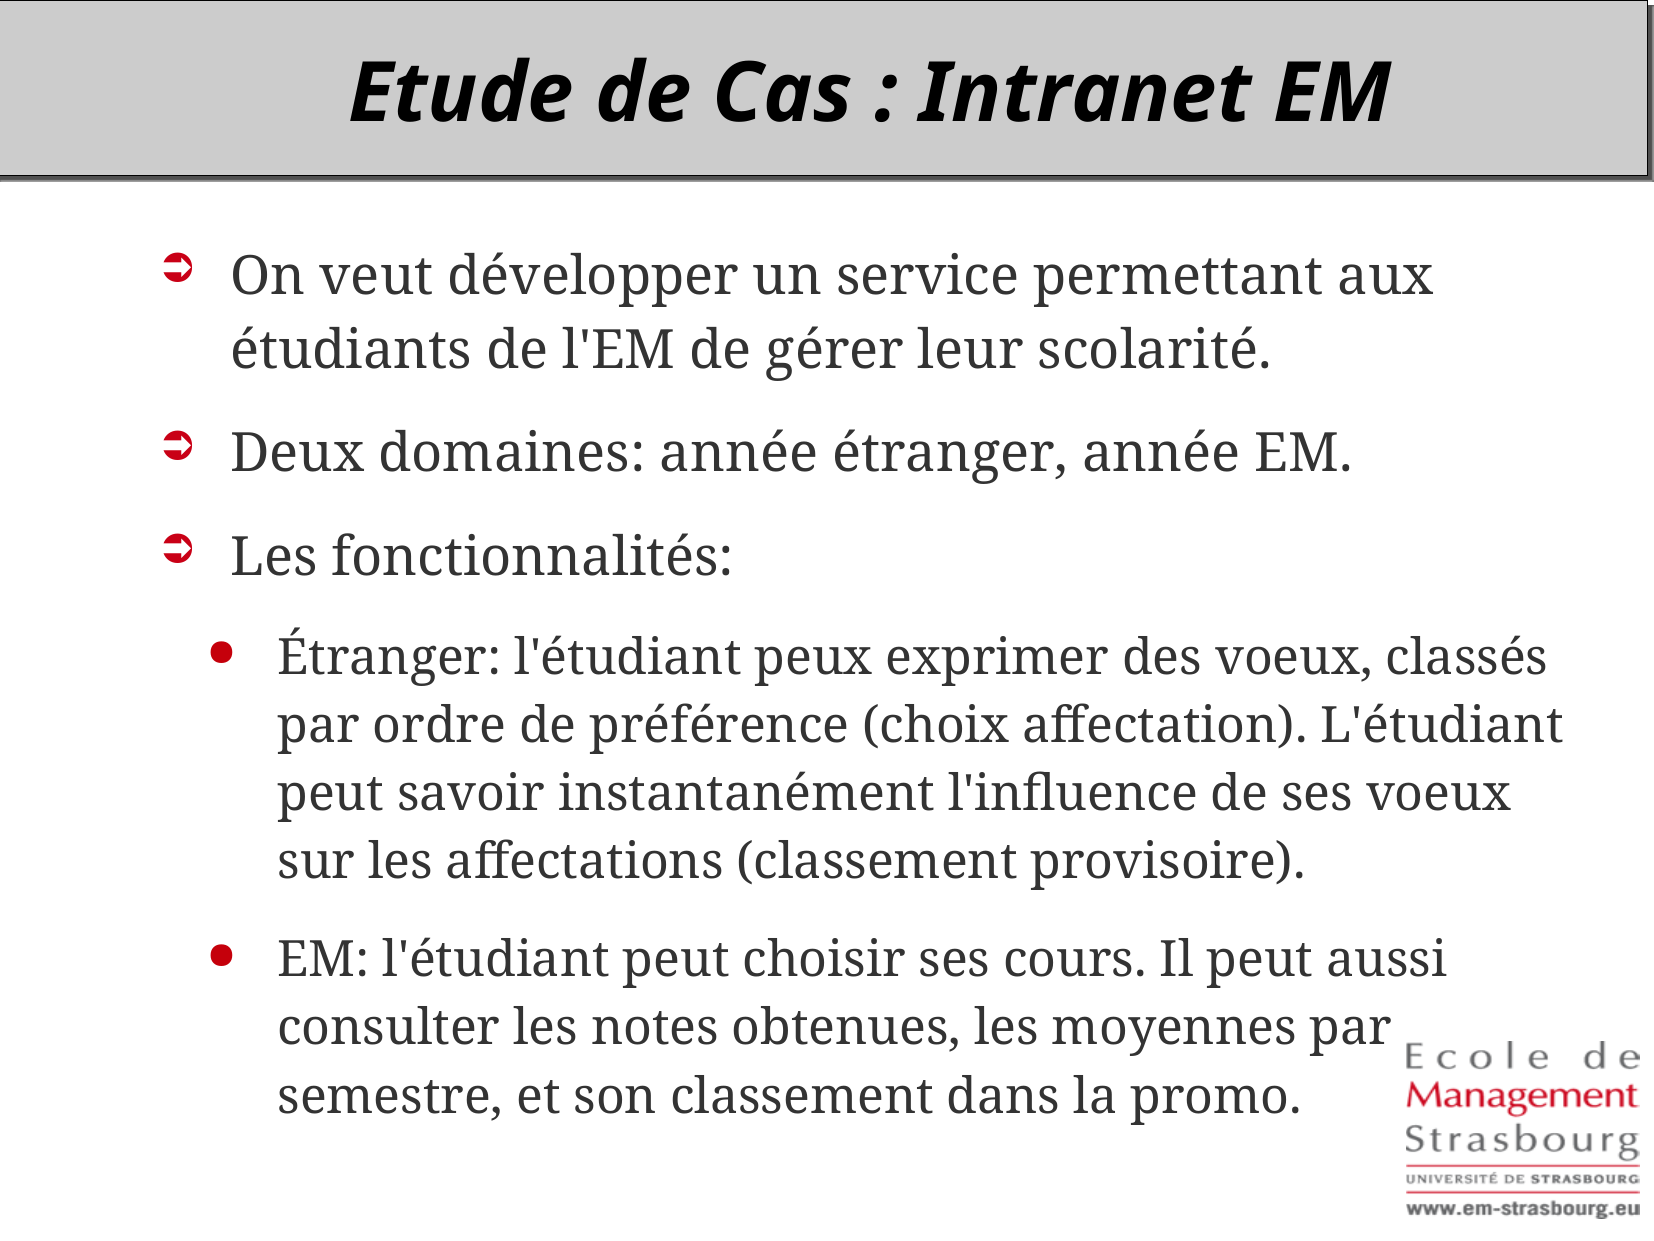

# Etude de Cas : Intranet EM
On veut développer un service permettant aux étudiants de l'EM de gérer leur scolarité.
Deux domaines: année étranger, année EM.
Les fonctionnalités:
Étranger: l'étudiant peux exprimer des voeux, classés par ordre de préférence (choix affectation). L'étudiant peut savoir instantanément l'influence de ses voeux sur les affectations (classement provisoire).
EM: l'étudiant peut choisir ses cours. Il peut aussi consulter les notes obtenues, les moyennes par semestre, et son classement dans la promo.